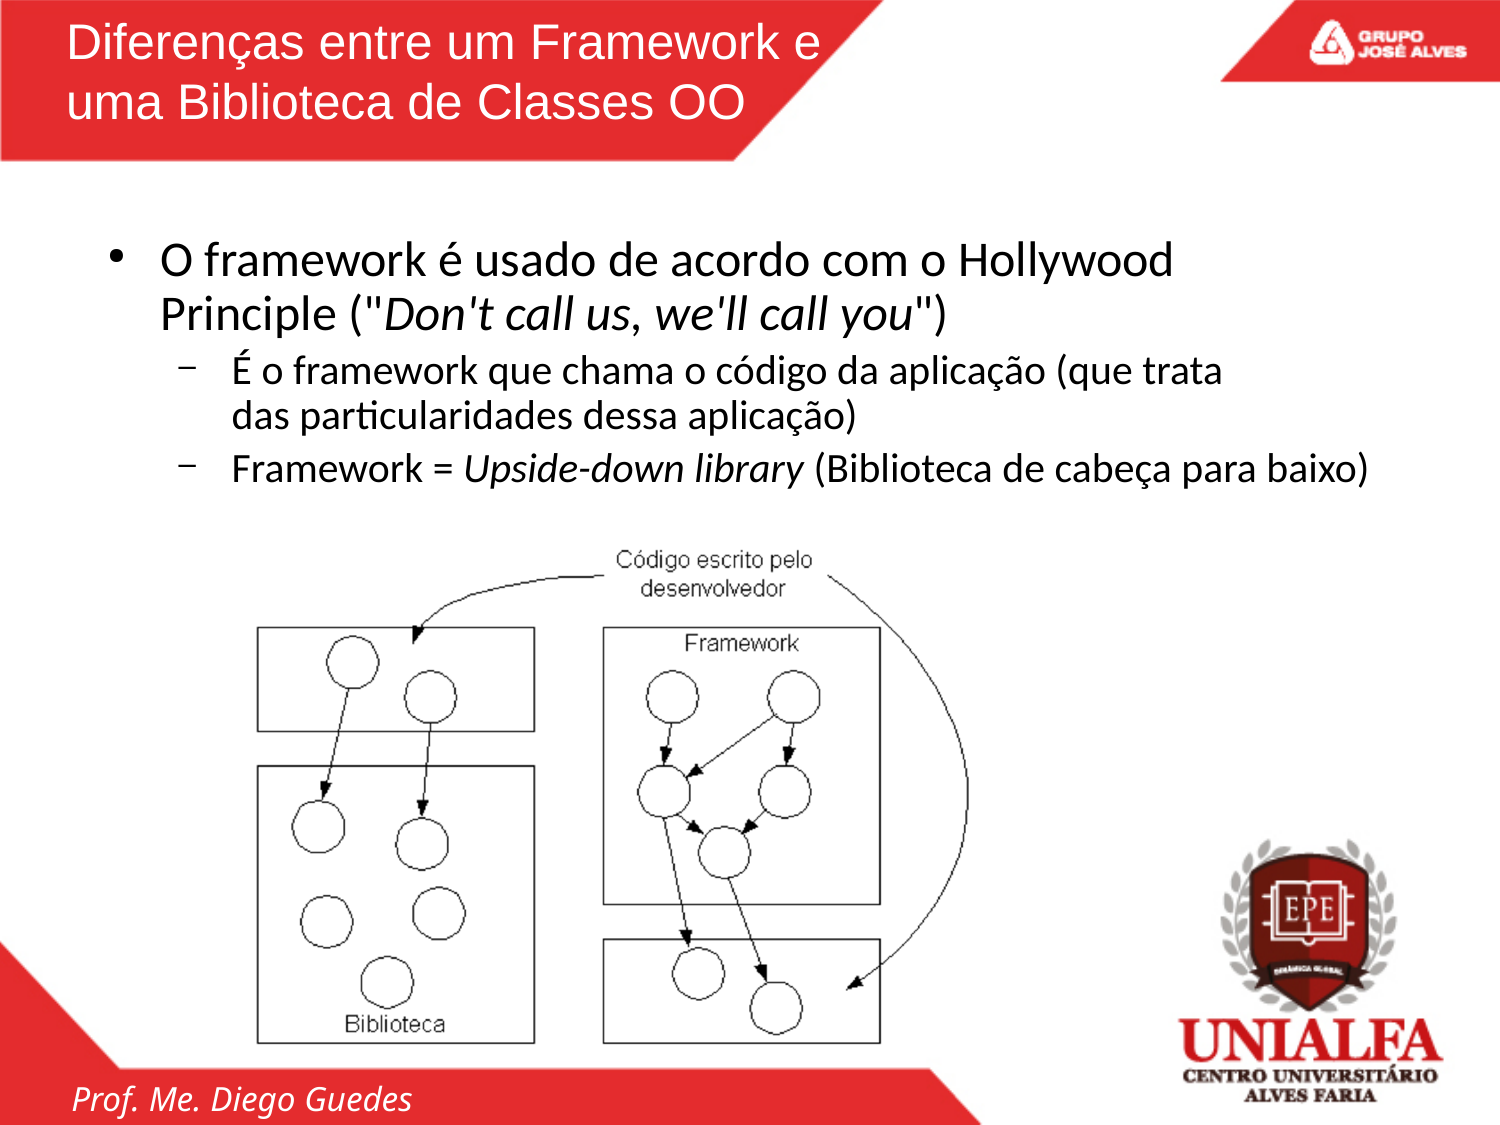

Diferenças entre um Framework e uma Biblioteca de Classes OO
# O framework é usado de acordo com o Hollywood Principle ("Don't call us, we'll call you")
É o framework que chama o código da aplicação (que trata das particularidades dessa aplicação)
Framework = Upside-down library (Biblioteca de cabeça para baixo)
Prof. Me. Diego Guedes